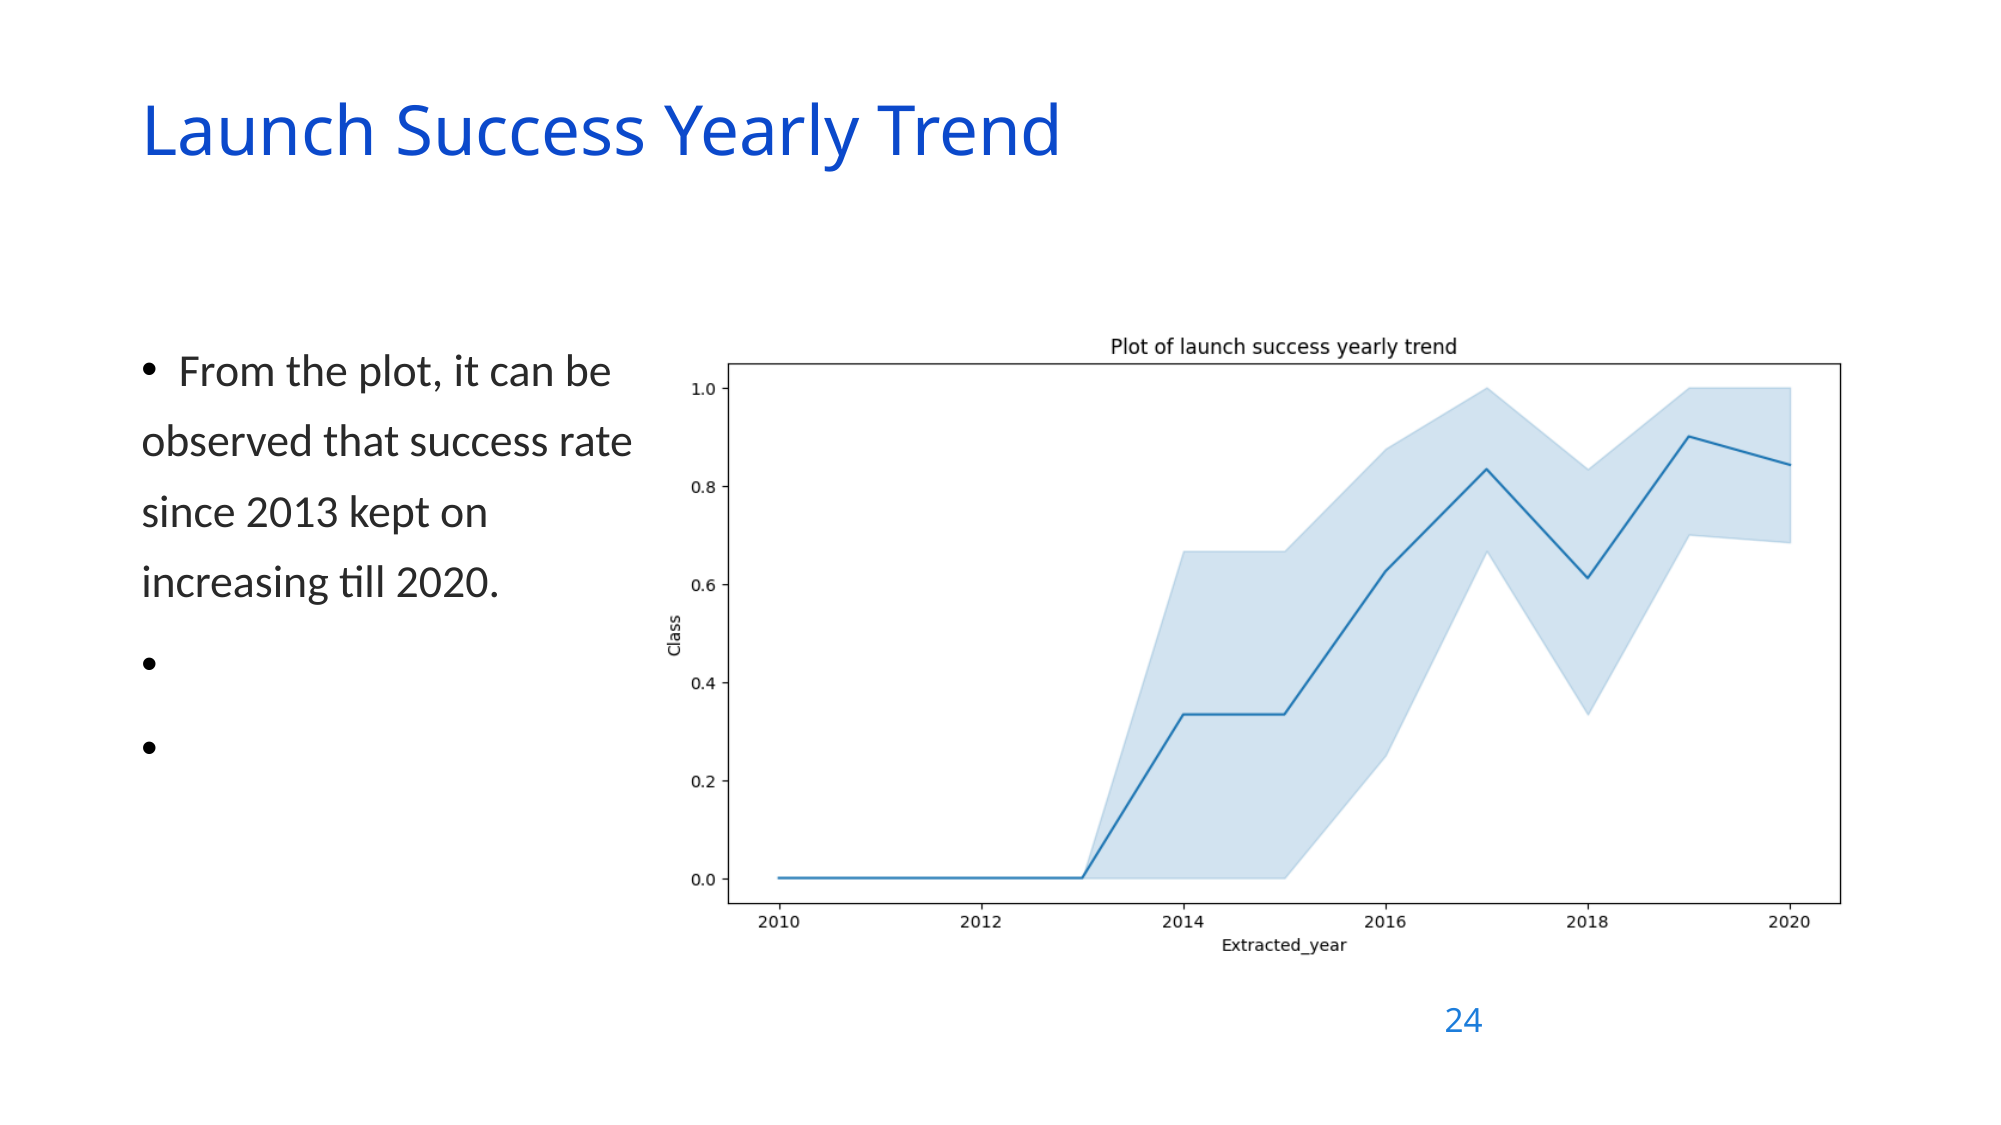

Launch Success Yearly Trend
# From the plot, it can be
observed that success rate
since 2013 kept on
increasing till 2020.